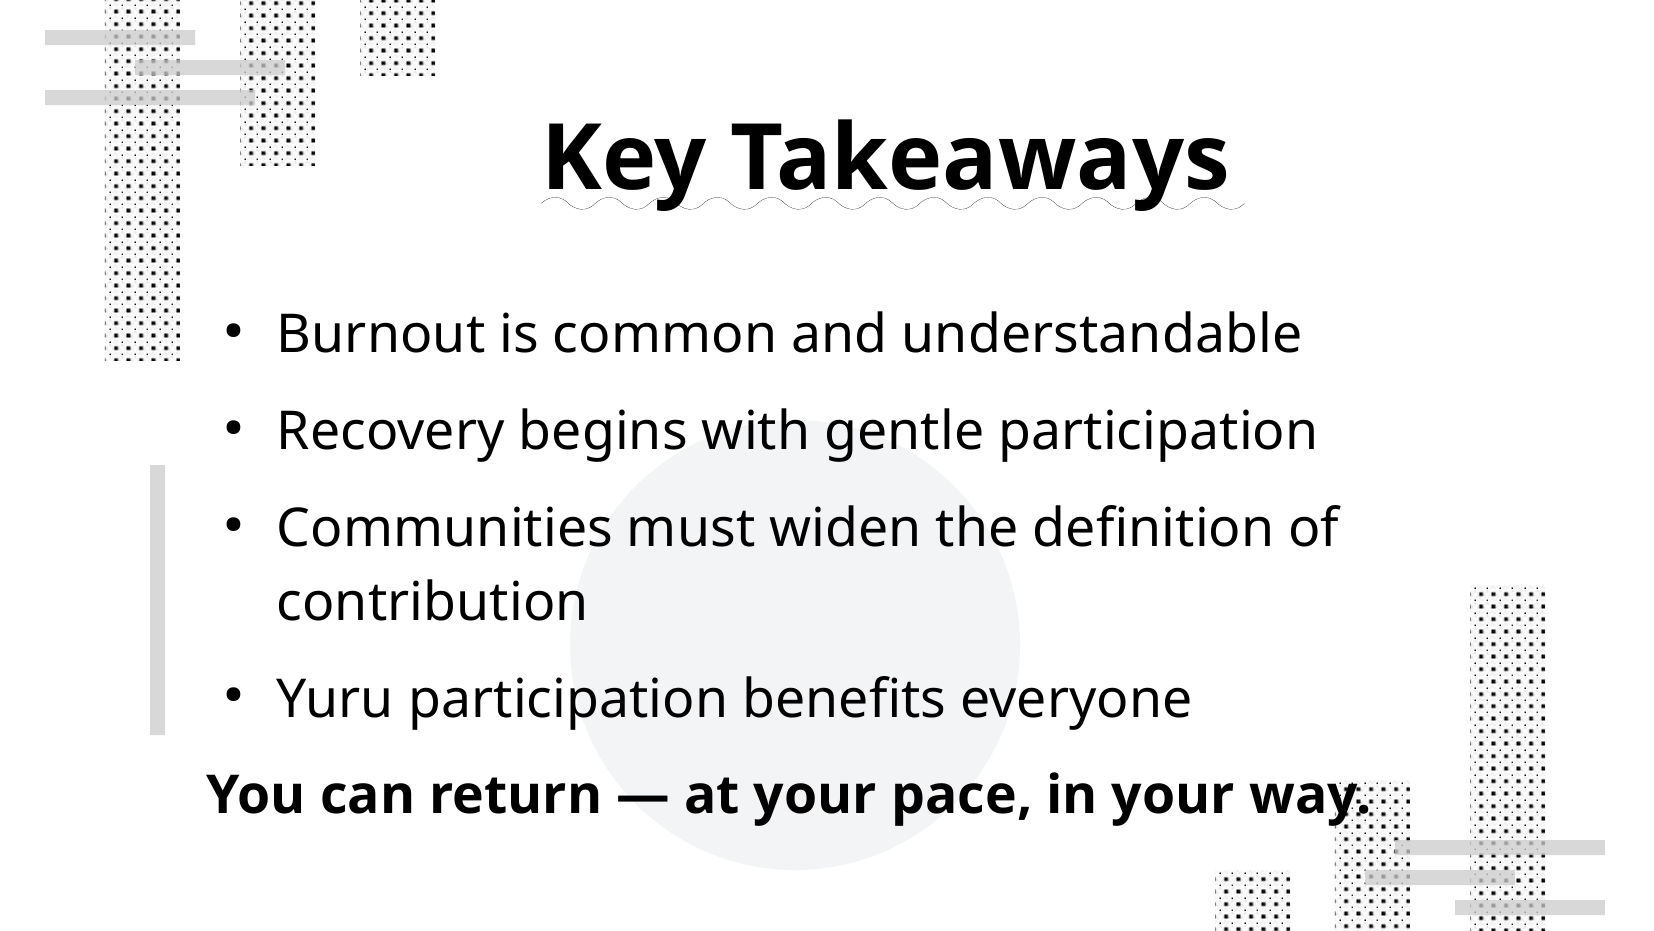

# Key Takeaways
Burnout is common and understandable
Recovery begins with gentle participation
Communities must widen the definition of contribution
Yuru participation benefits everyone
You can return — at your pace, in your way.